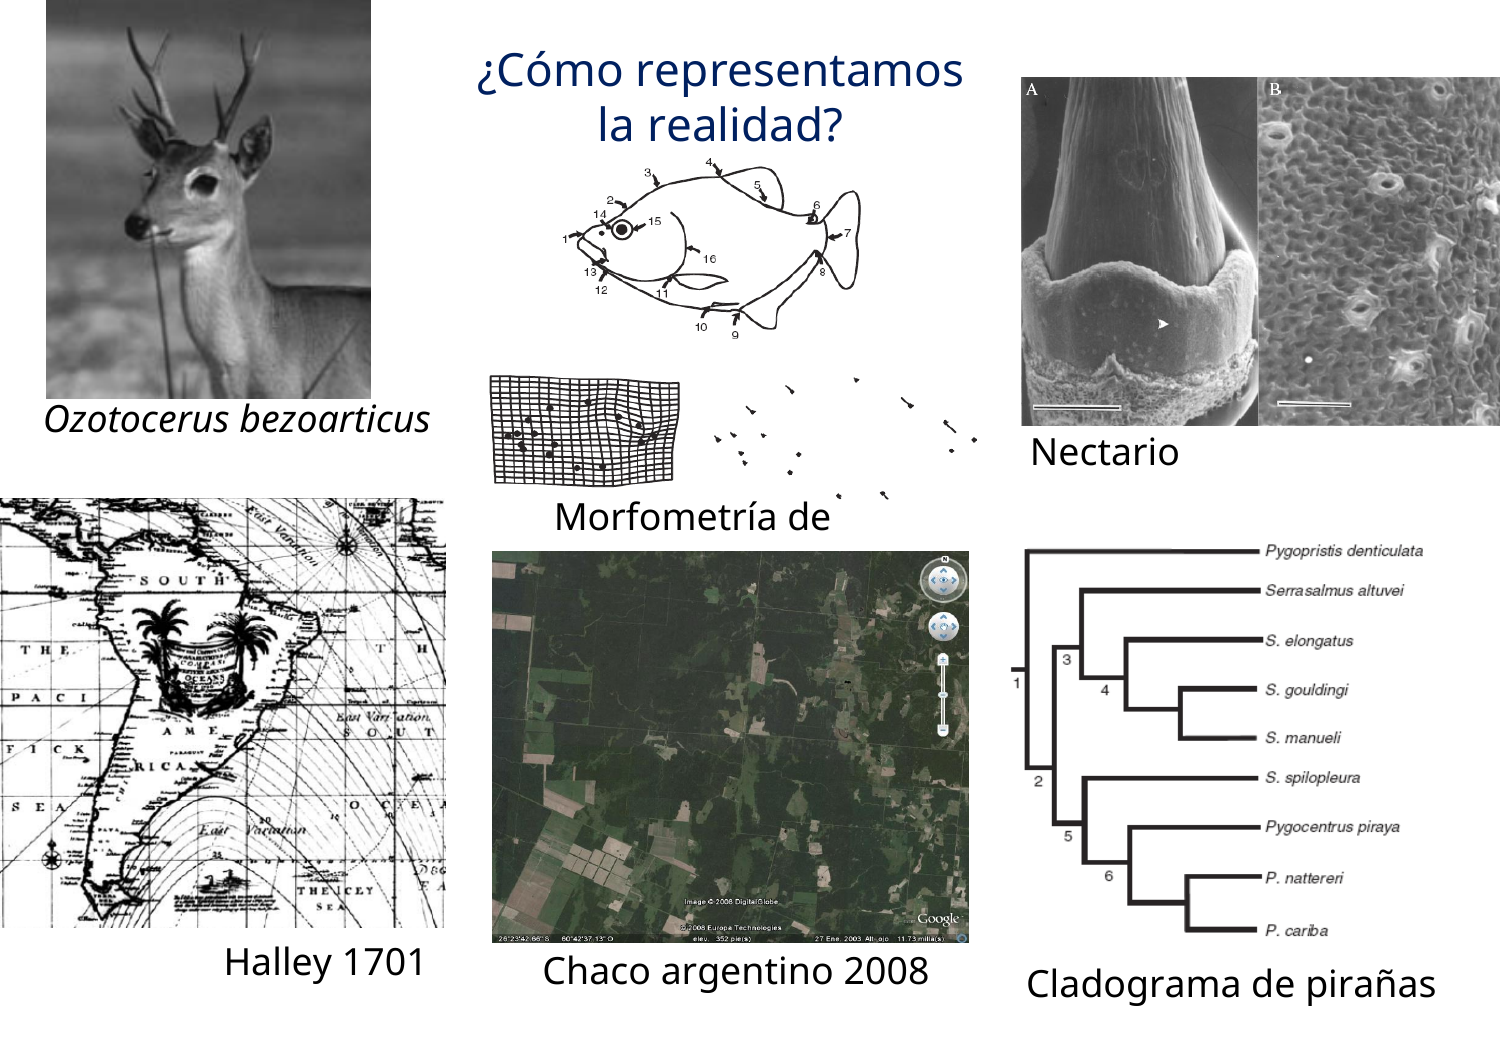

¿Cómo representamos la realidad?
Ozotocerus bezoarticus
Nectario
Morfometría de peces
Halley 1701
Chaco argentino 2008
Cladograma de pirañas